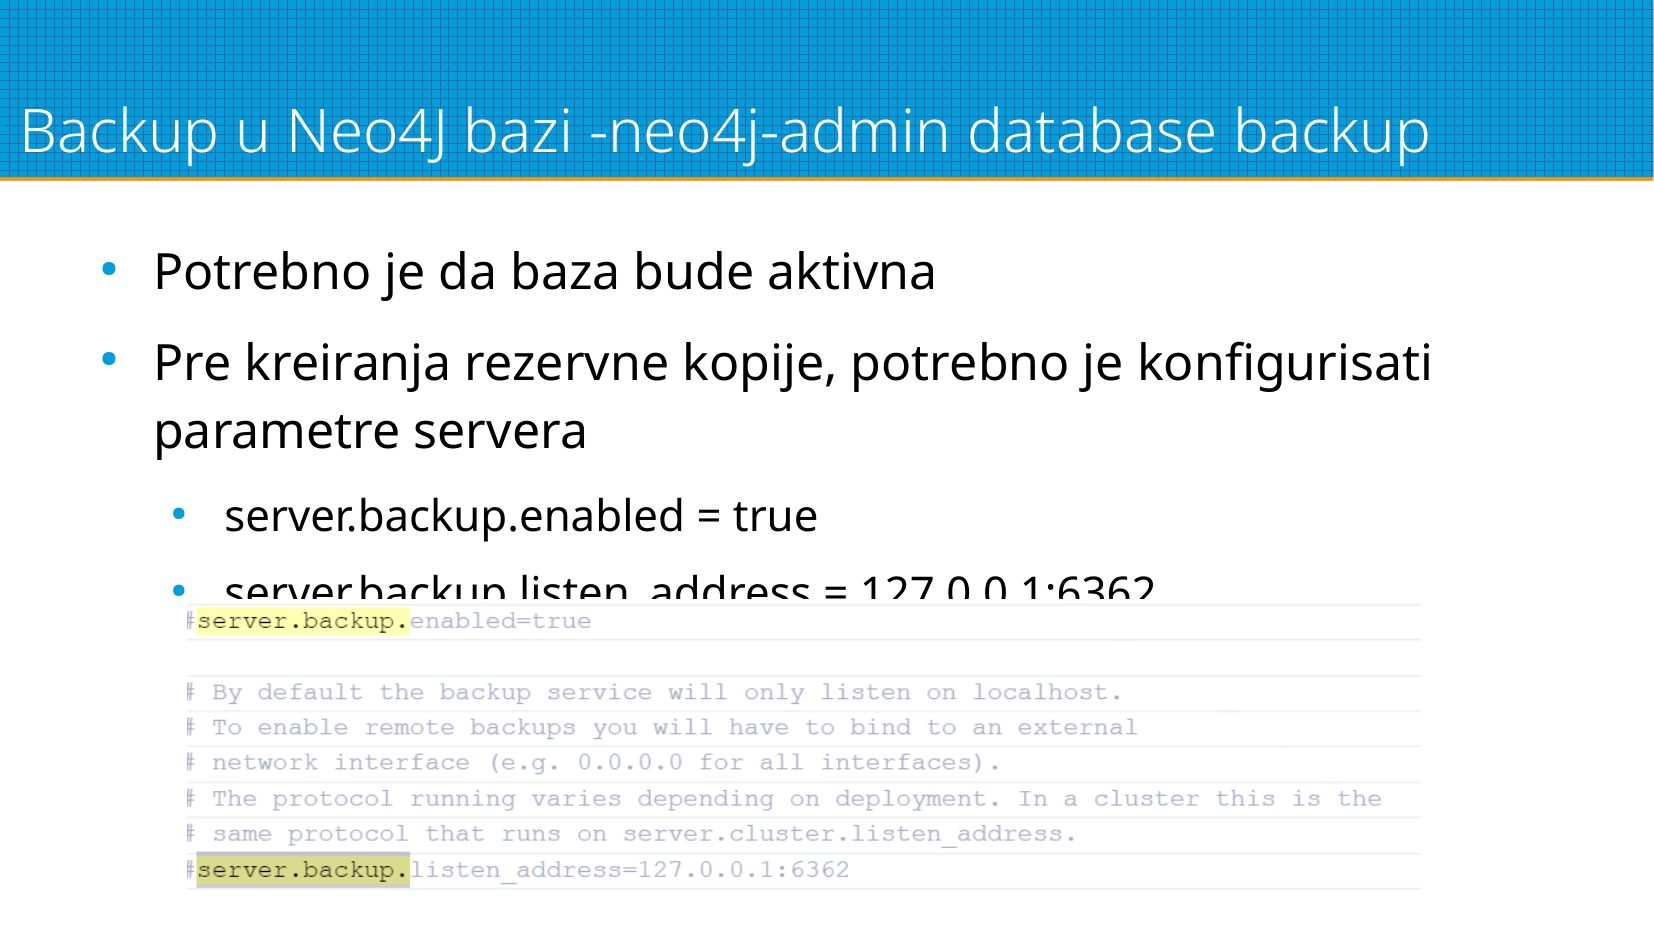

# Backup u Neo4J bazi -neo4j-admin database backup
Potrebno je da baza bude aktivna
Pre kreiranja rezervne kopije, potrebno je konfigurisati parametre servera
server.backup.enabled = true
server.backup.listen_address = 127.0.0.1:6362